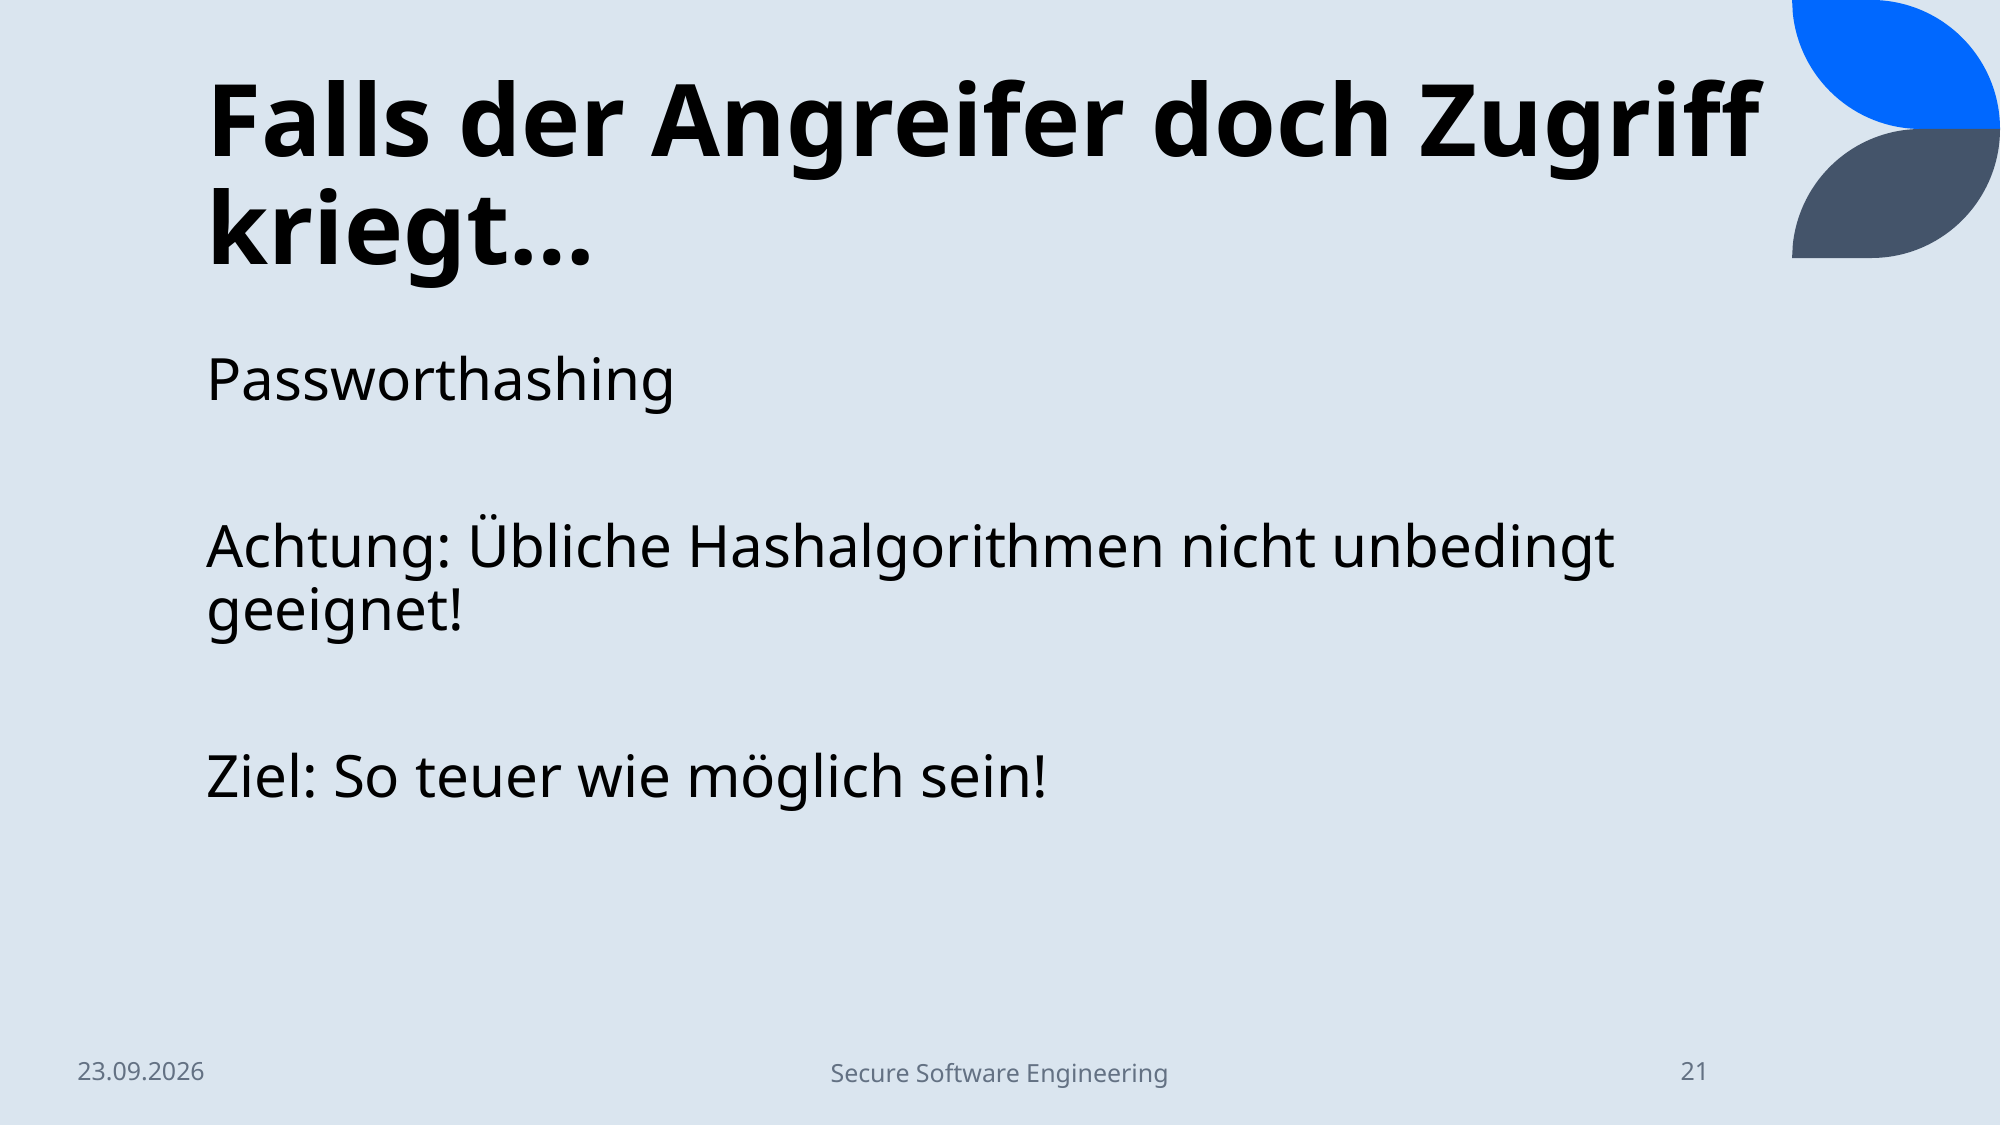

# Falls der Angreifer doch Zugriff kriegt…
Passworthashing
Achtung: Übliche Hashalgorithmen nicht unbedingt geeignet!
Ziel: So teuer wie möglich sein!
Secure Software Engineering